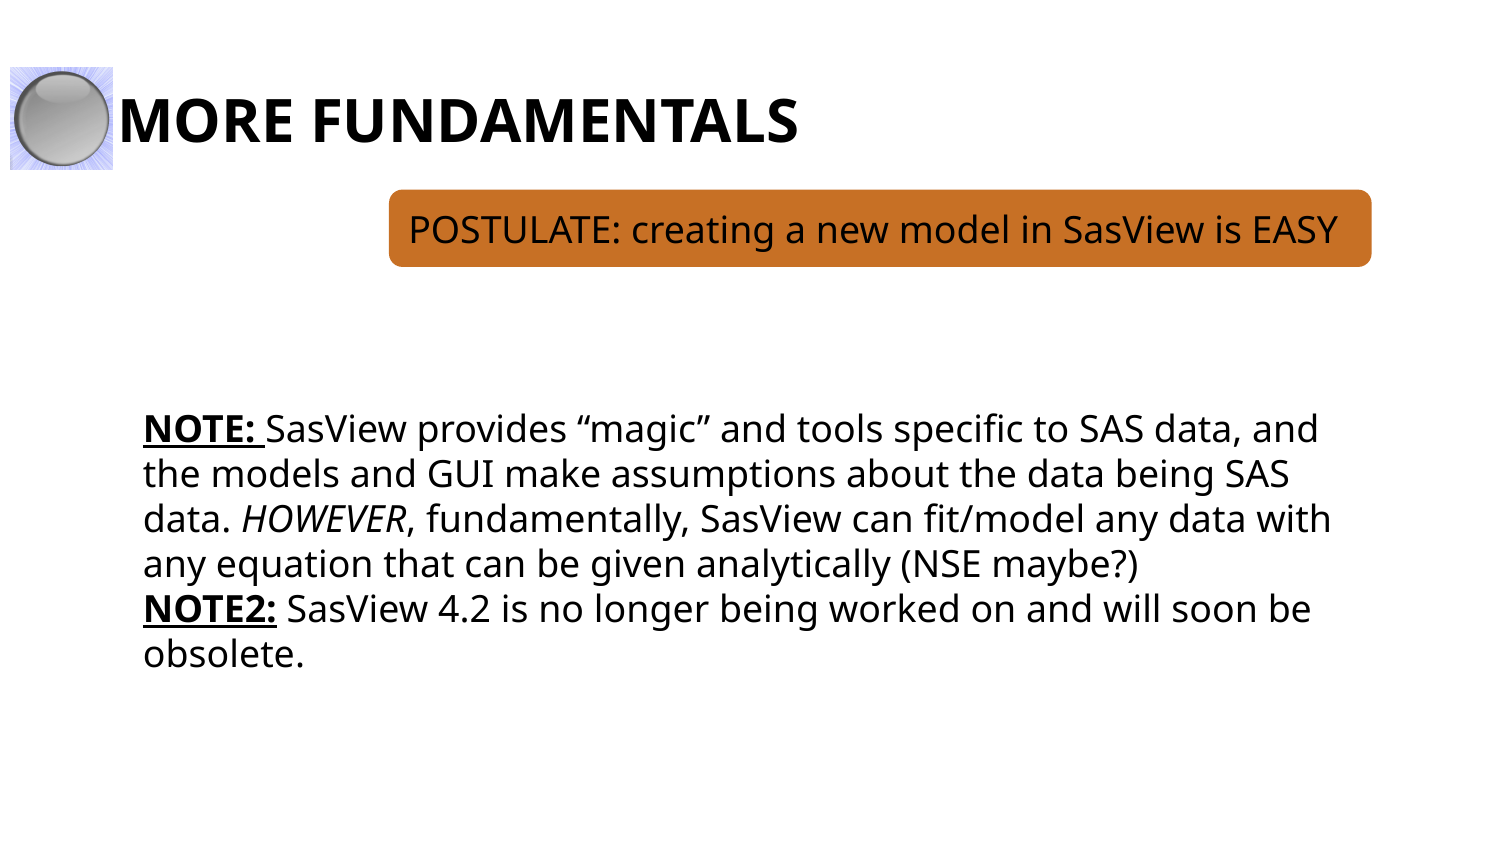

# MORE FUNDAMENTALS
POSTULATE: creating a new model in SasView is EASY
NOTE: SasView provides “magic” and tools specific to SAS data, and the models and GUI make assumptions about the data being SAS data. HOWEVER, fundamentally, SasView can fit/model any data with any equation that can be given analytically (NSE maybe?)
NOTE2: SasView 4.2 is no longer being worked on and will soon be obsolete.